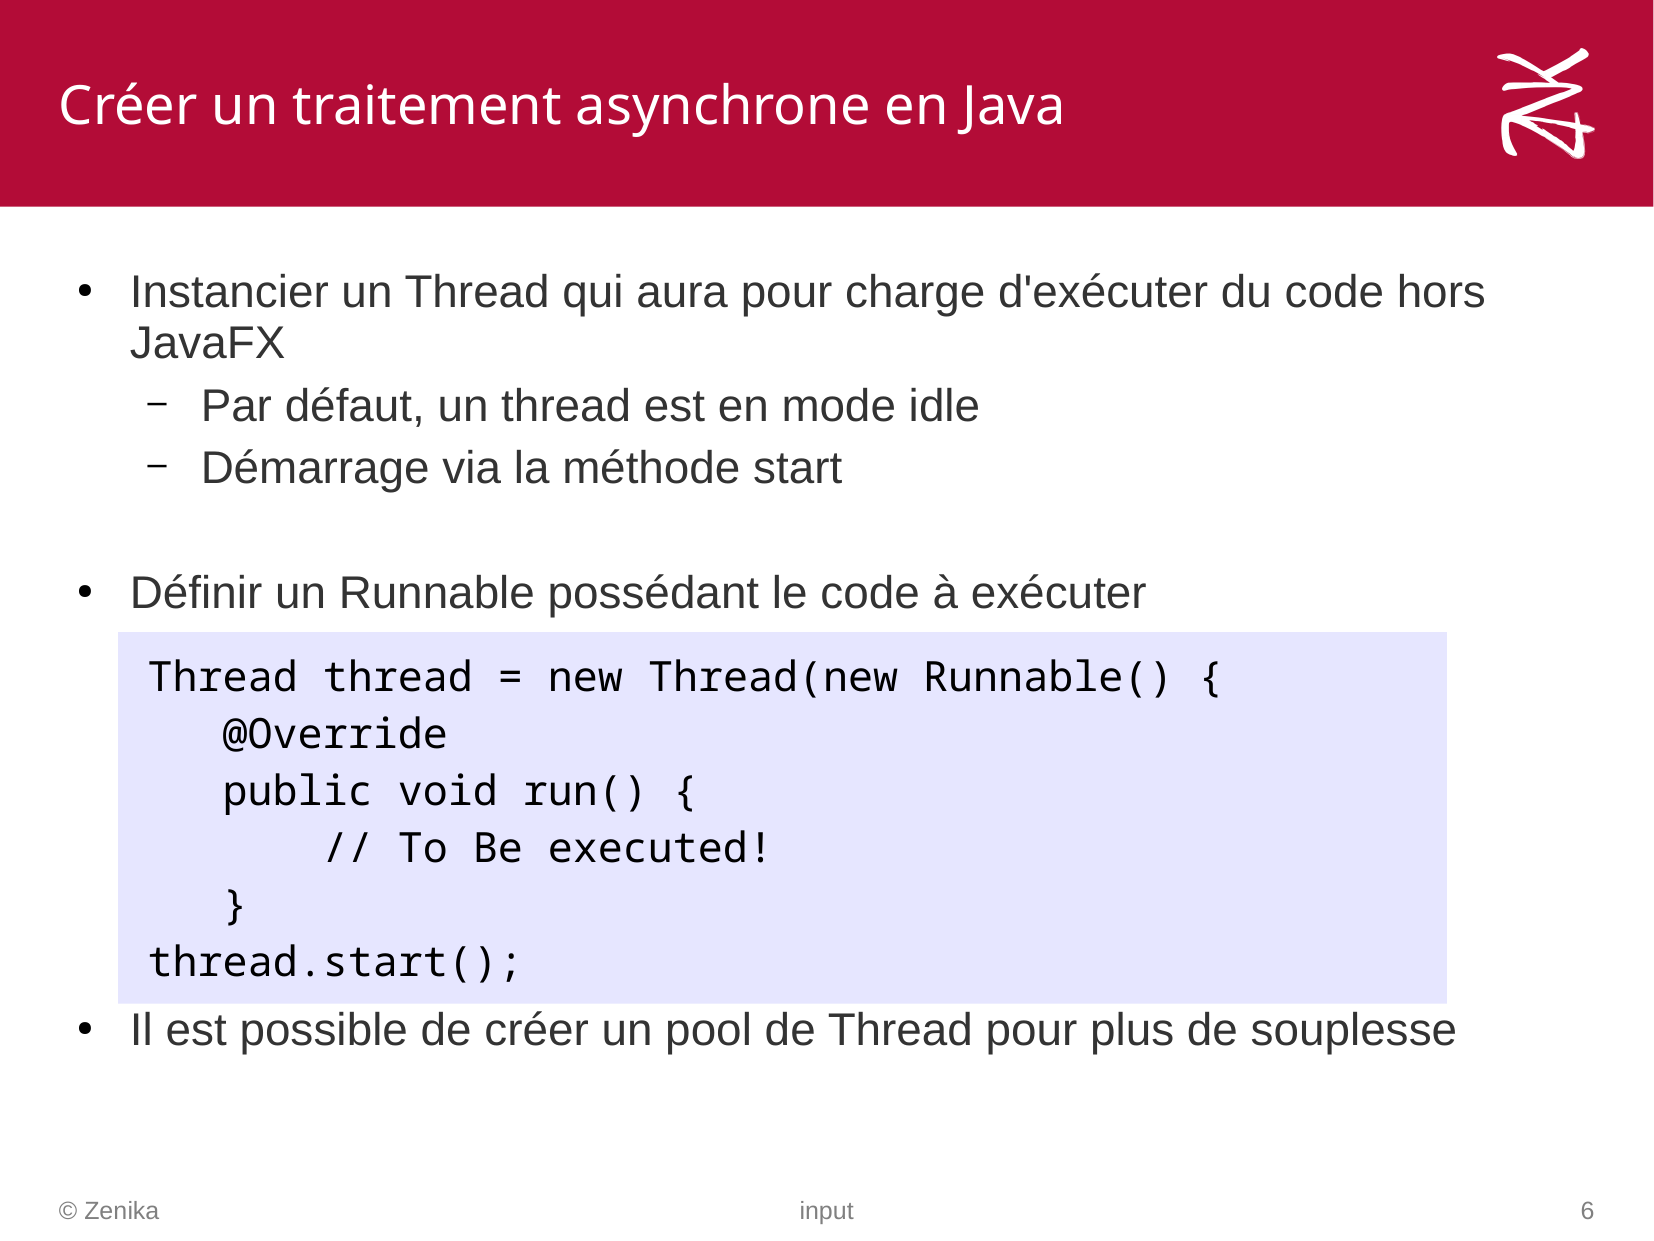

# Créer un traitement asynchrone en Java
Instancier un Thread qui aura pour charge d'exécuter du code hors JavaFX
Par défaut, un thread est en mode idle
Démarrage via la méthode start
Définir un Runnable possédant le code à exécuter
Il est possible de créer un pool de Thread pour plus de souplesse
Thread thread = new Thread(new Runnable() {
 @Override
 public void run() {
 // To Be executed!
 }
thread.start();